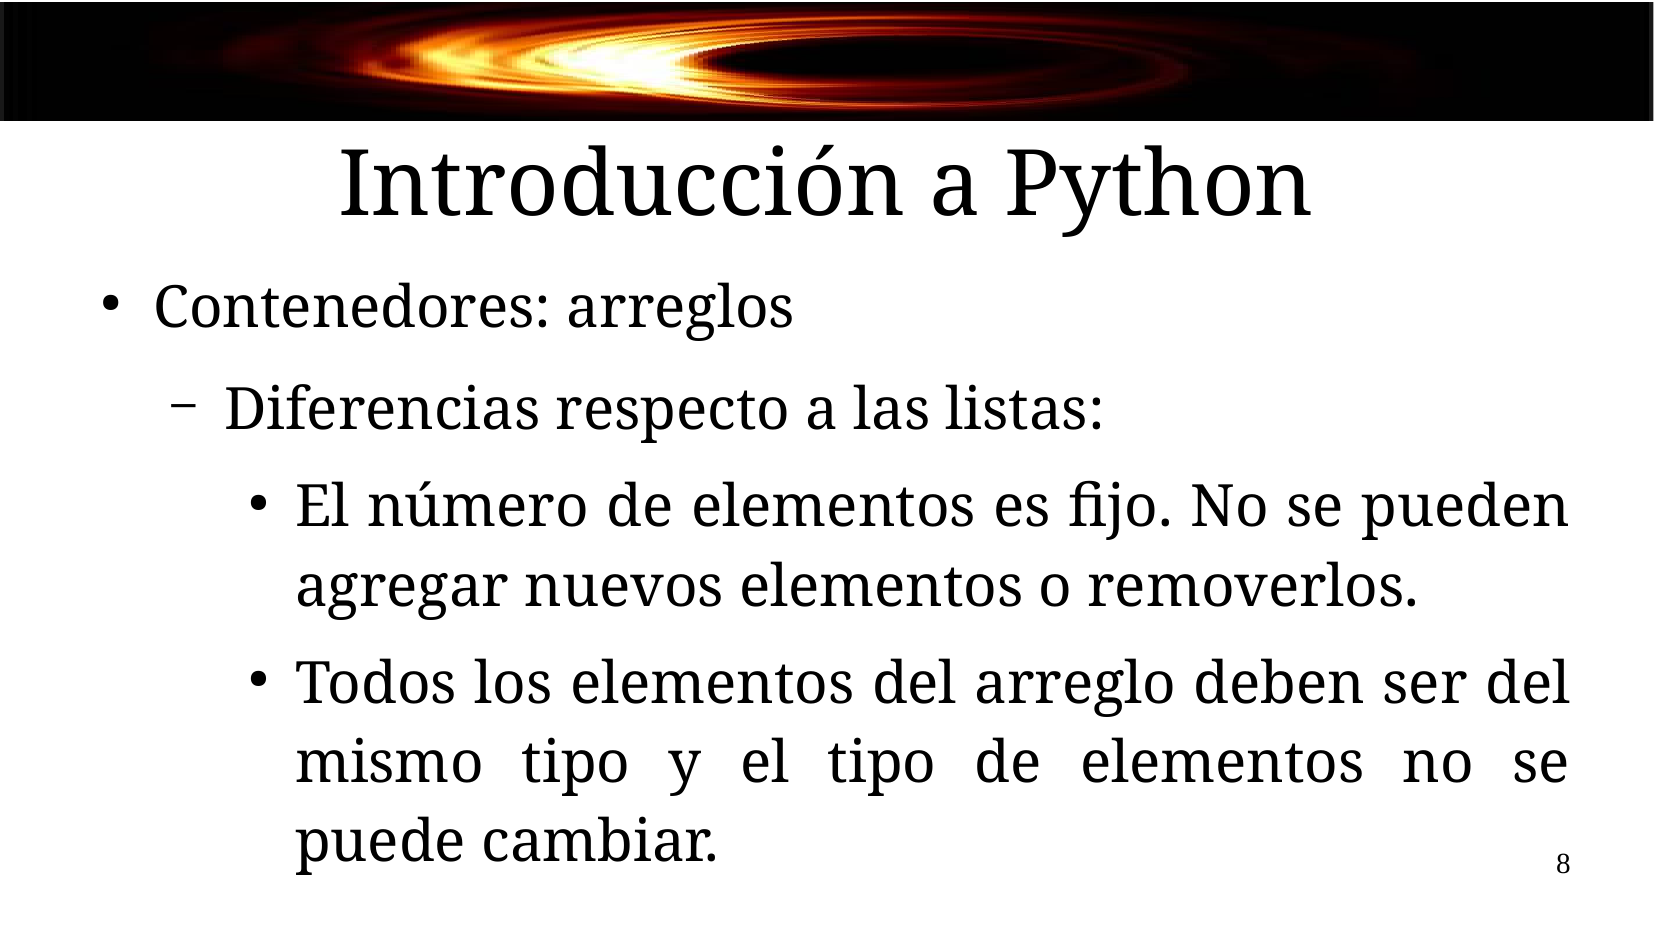

Introducción a Python
# Contenedores: arreglos
Diferencias respecto a las listas:
El número de elementos es fijo. No se pueden agregar nuevos elementos o removerlos.
Todos los elementos del arreglo deben ser del mismo tipo y el tipo de elementos no se puede cambiar.
8